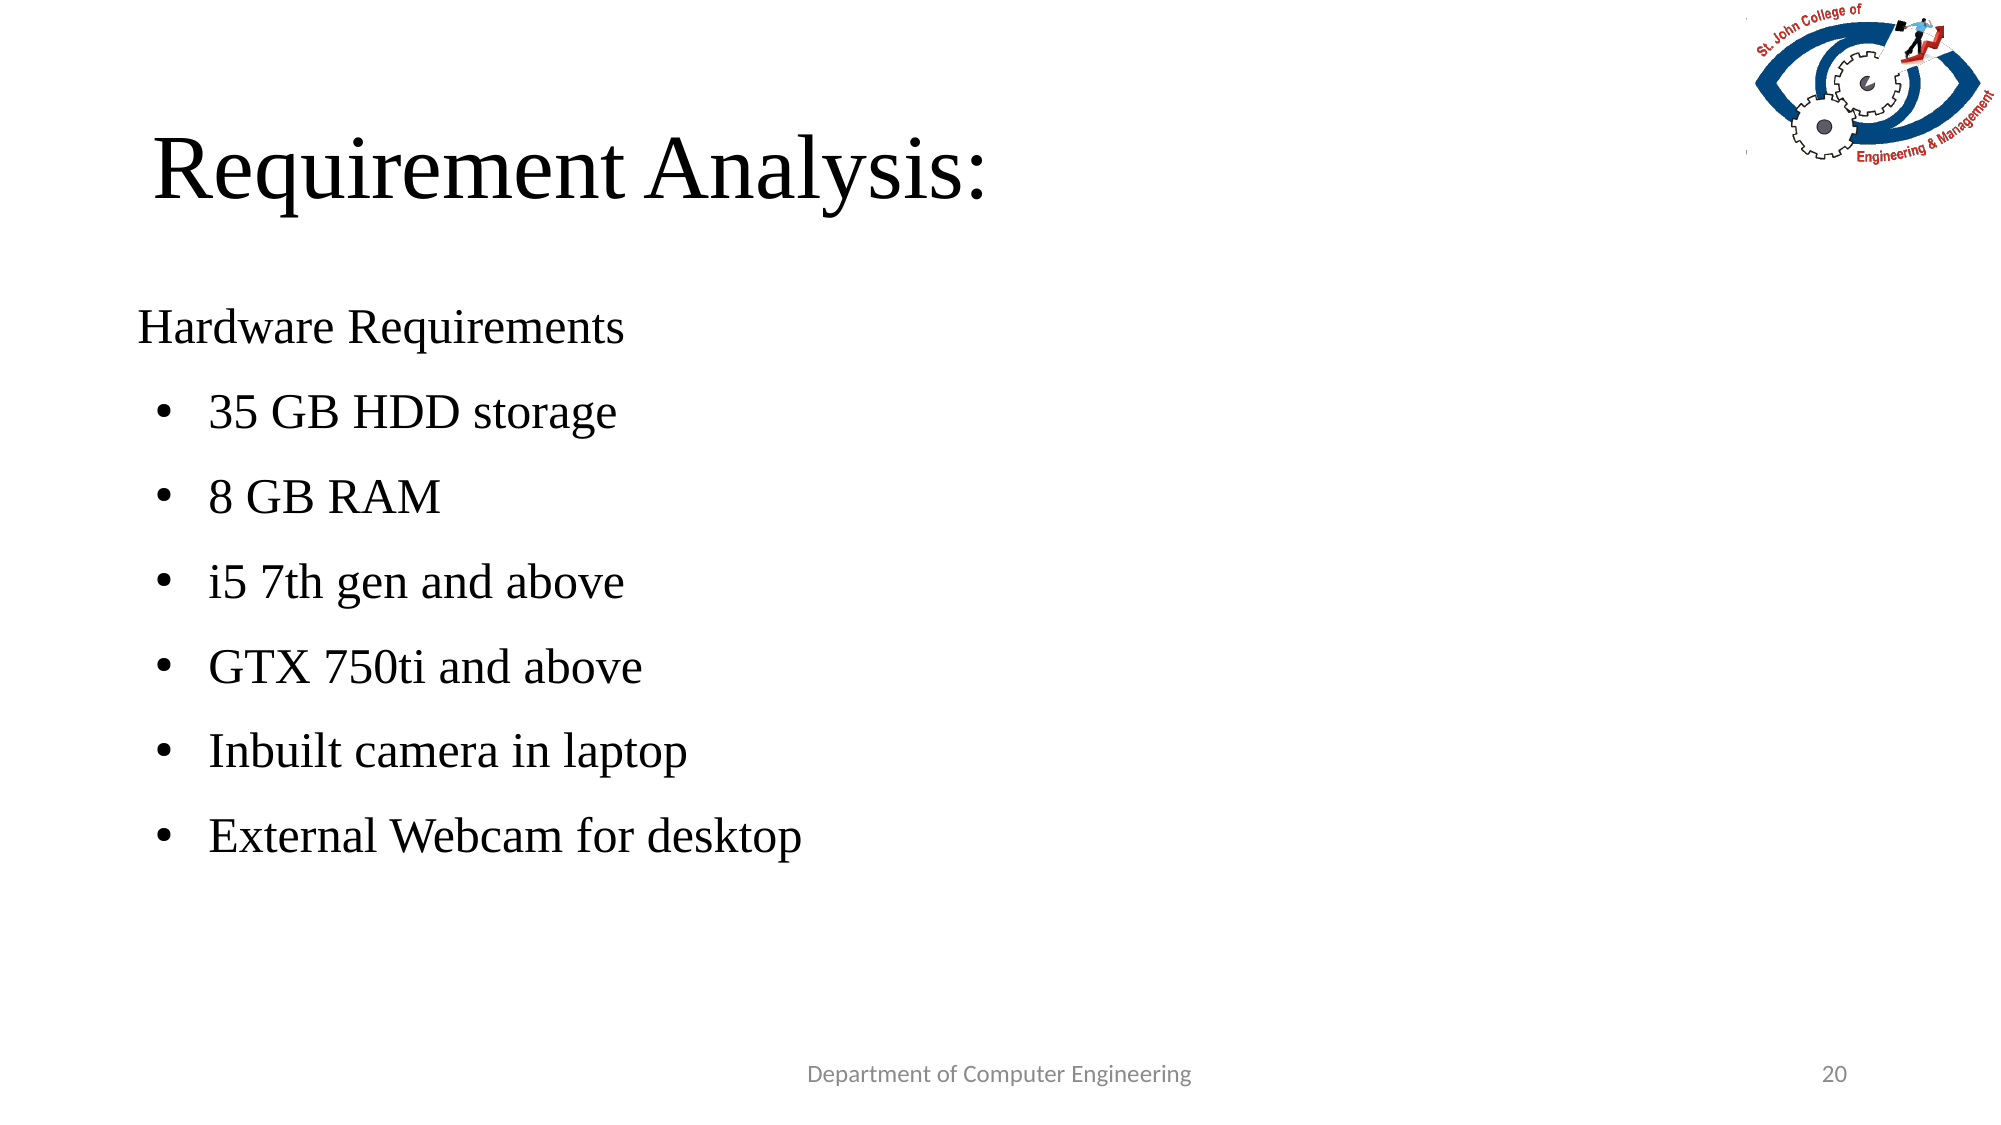

# Requirement Analysis:
Hardware Requirements
35 GB HDD storage
8 GB RAM
i5 7th gen and above
GTX 750ti and above
Inbuilt camera in laptop
External Webcam for desktop
Department of Computer Engineering